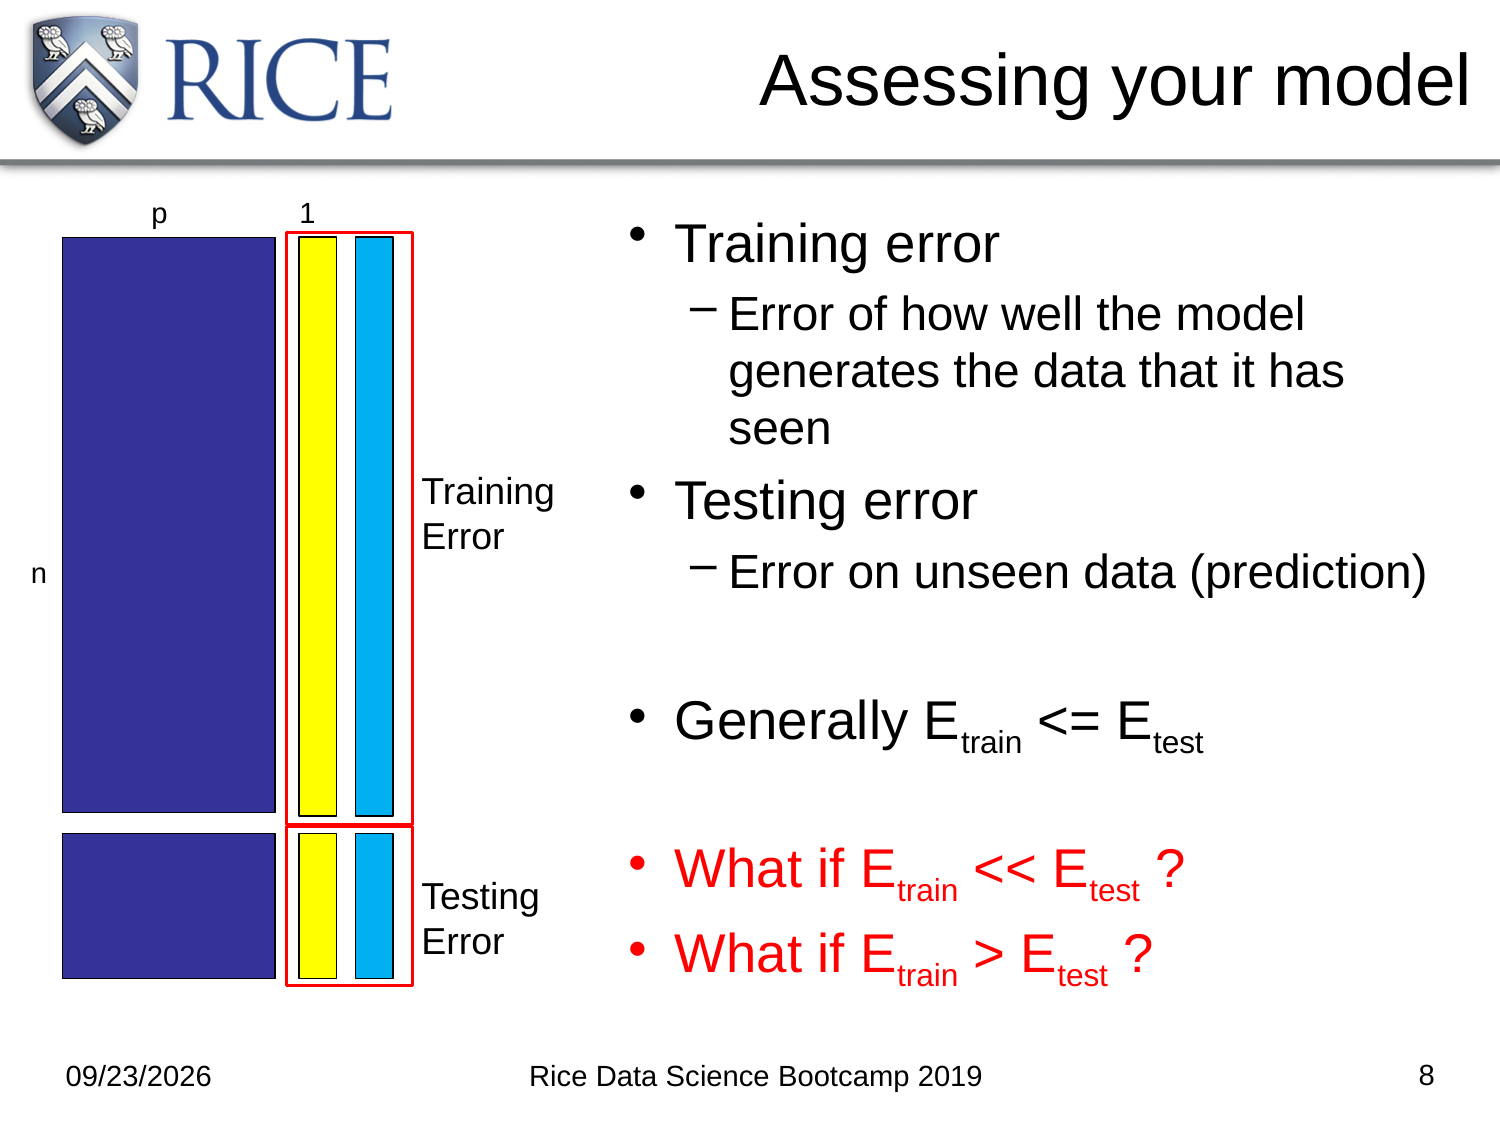

# Assessing your model
 p 1
Training error
Error of how well the model generates the data that it has seen
Testing error
Error on unseen data (prediction)
Generally Etrain <= Etest
What if Etrain << Etest ?
What if Etrain > Etest ?
Training
Error
Testing
Error
n
Rice Data Science Bootcamp 2019